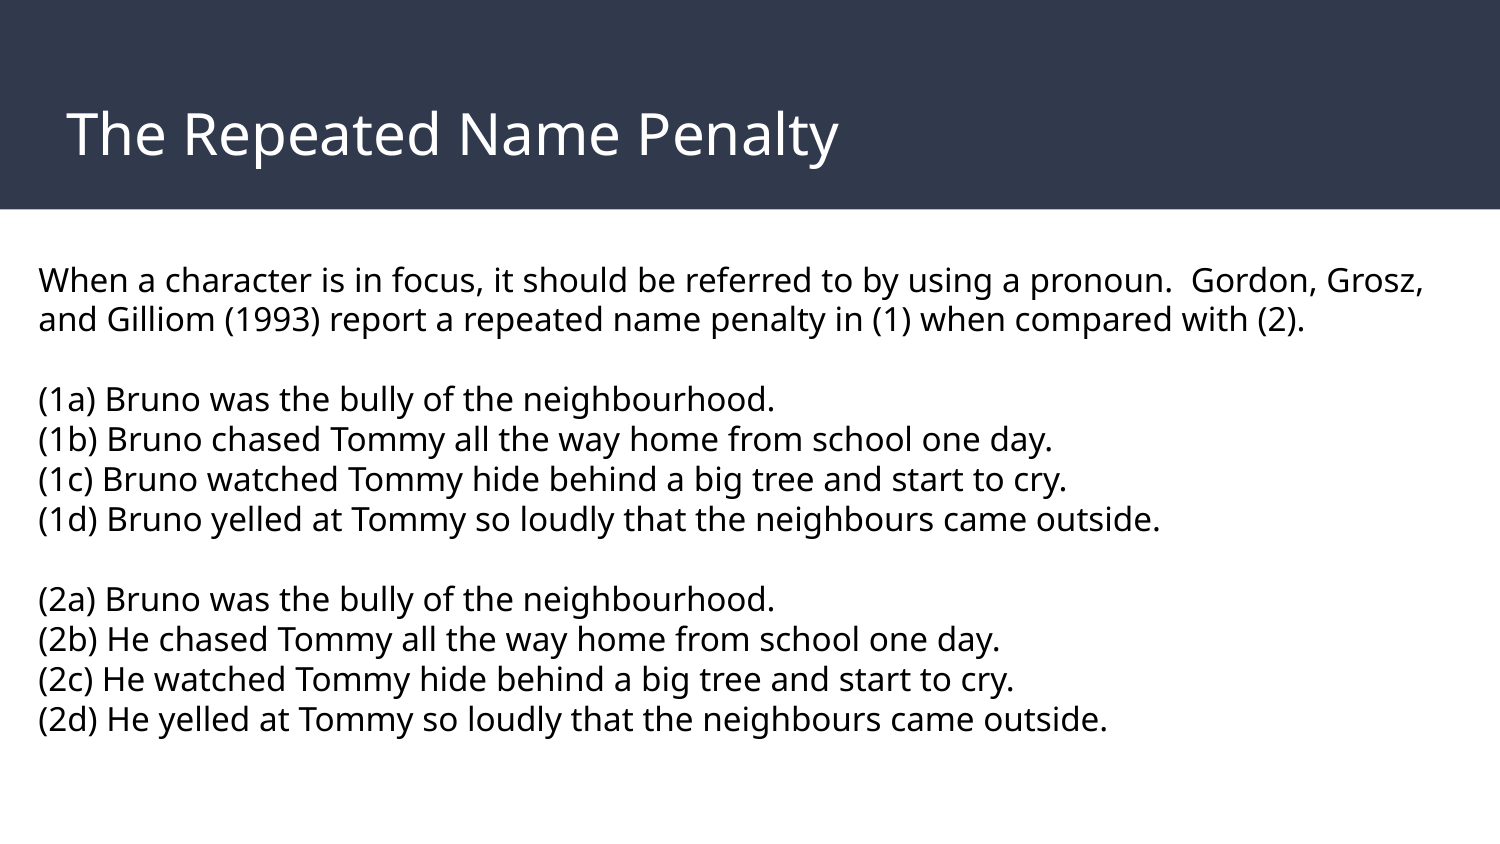

# The Repeated Name Penalty
When a character is in focus, it should be referred to by using a pronoun. Gordon, Grosz, and Gilliom (1993) report a repeated name penalty in (1) when compared with (2).
(1a) Bruno was the bully of the neighbourhood.
(1b) Bruno chased Tommy all the way home from school one day.
(1c) Bruno watched Tommy hide behind a big tree and start to cry.
(1d) Bruno yelled at Tommy so loudly that the neighbours came outside.
(2a) Bruno was the bully of the neighbourhood.
(2b) He chased Tommy all the way home from school one day.
(2c) He watched Tommy hide behind a big tree and start to cry.
(2d) He yelled at Tommy so loudly that the neighbours came outside.